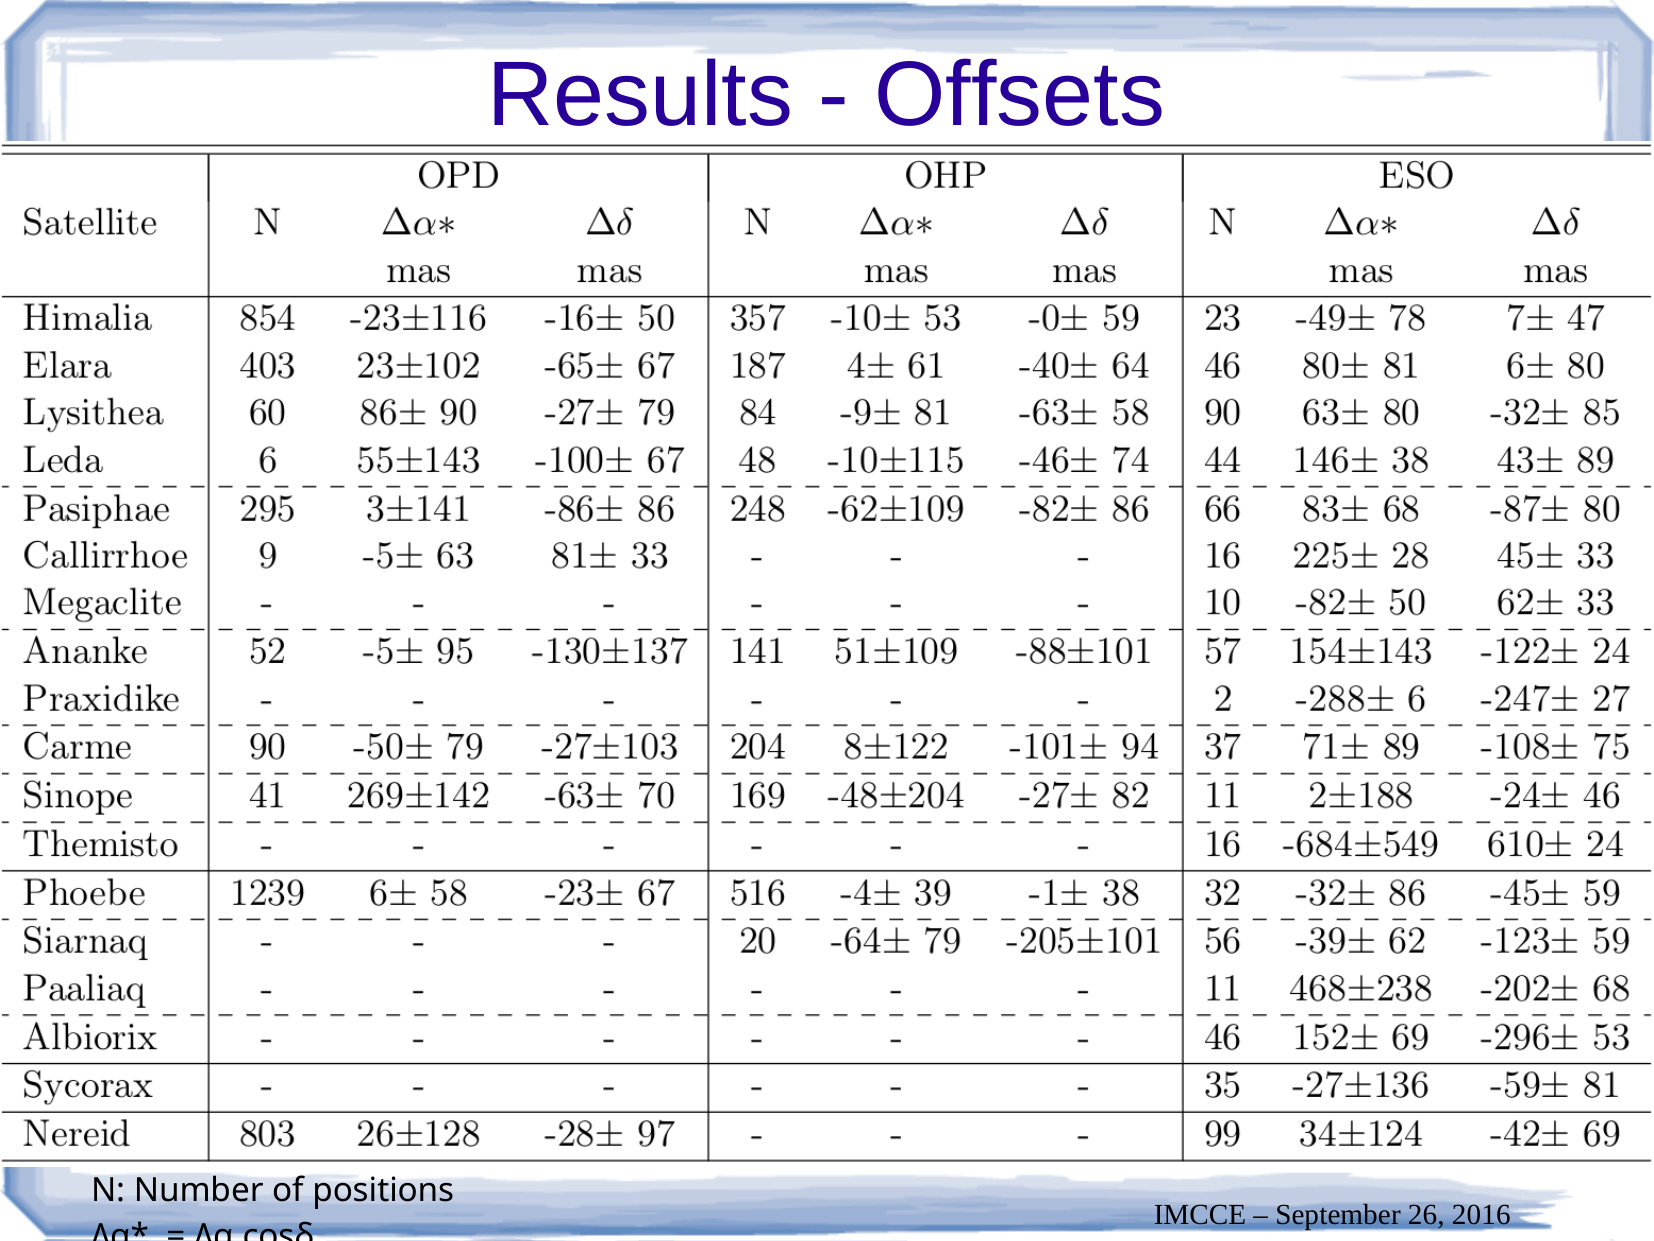

# Results - Offsets
N: Number of positions
Δα* = Δα cosδ